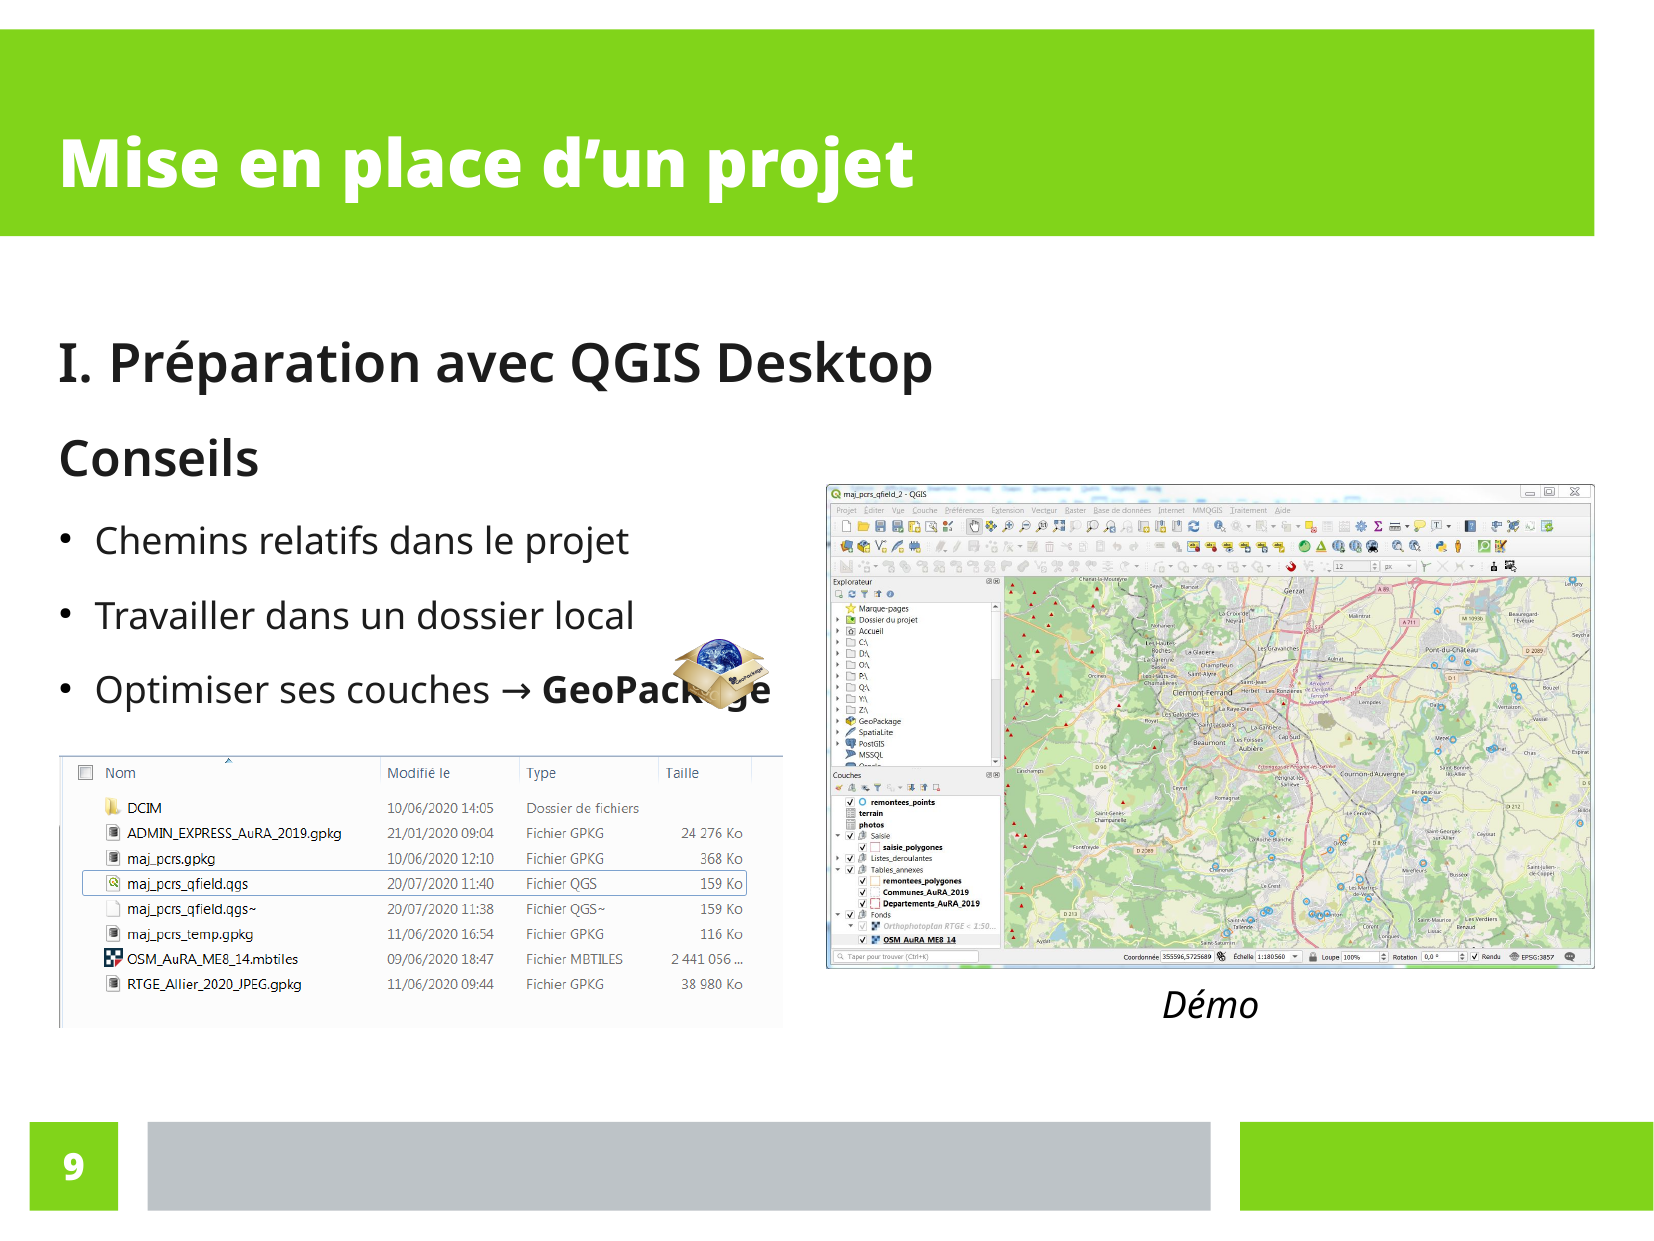

# Mise en place d’un projet
I. Préparation avec QGIS Desktop
Conseils
Chemins relatifs dans le projet
Travailler dans un dossier local
Optimiser ses couches → GeoPackage
Démo
9